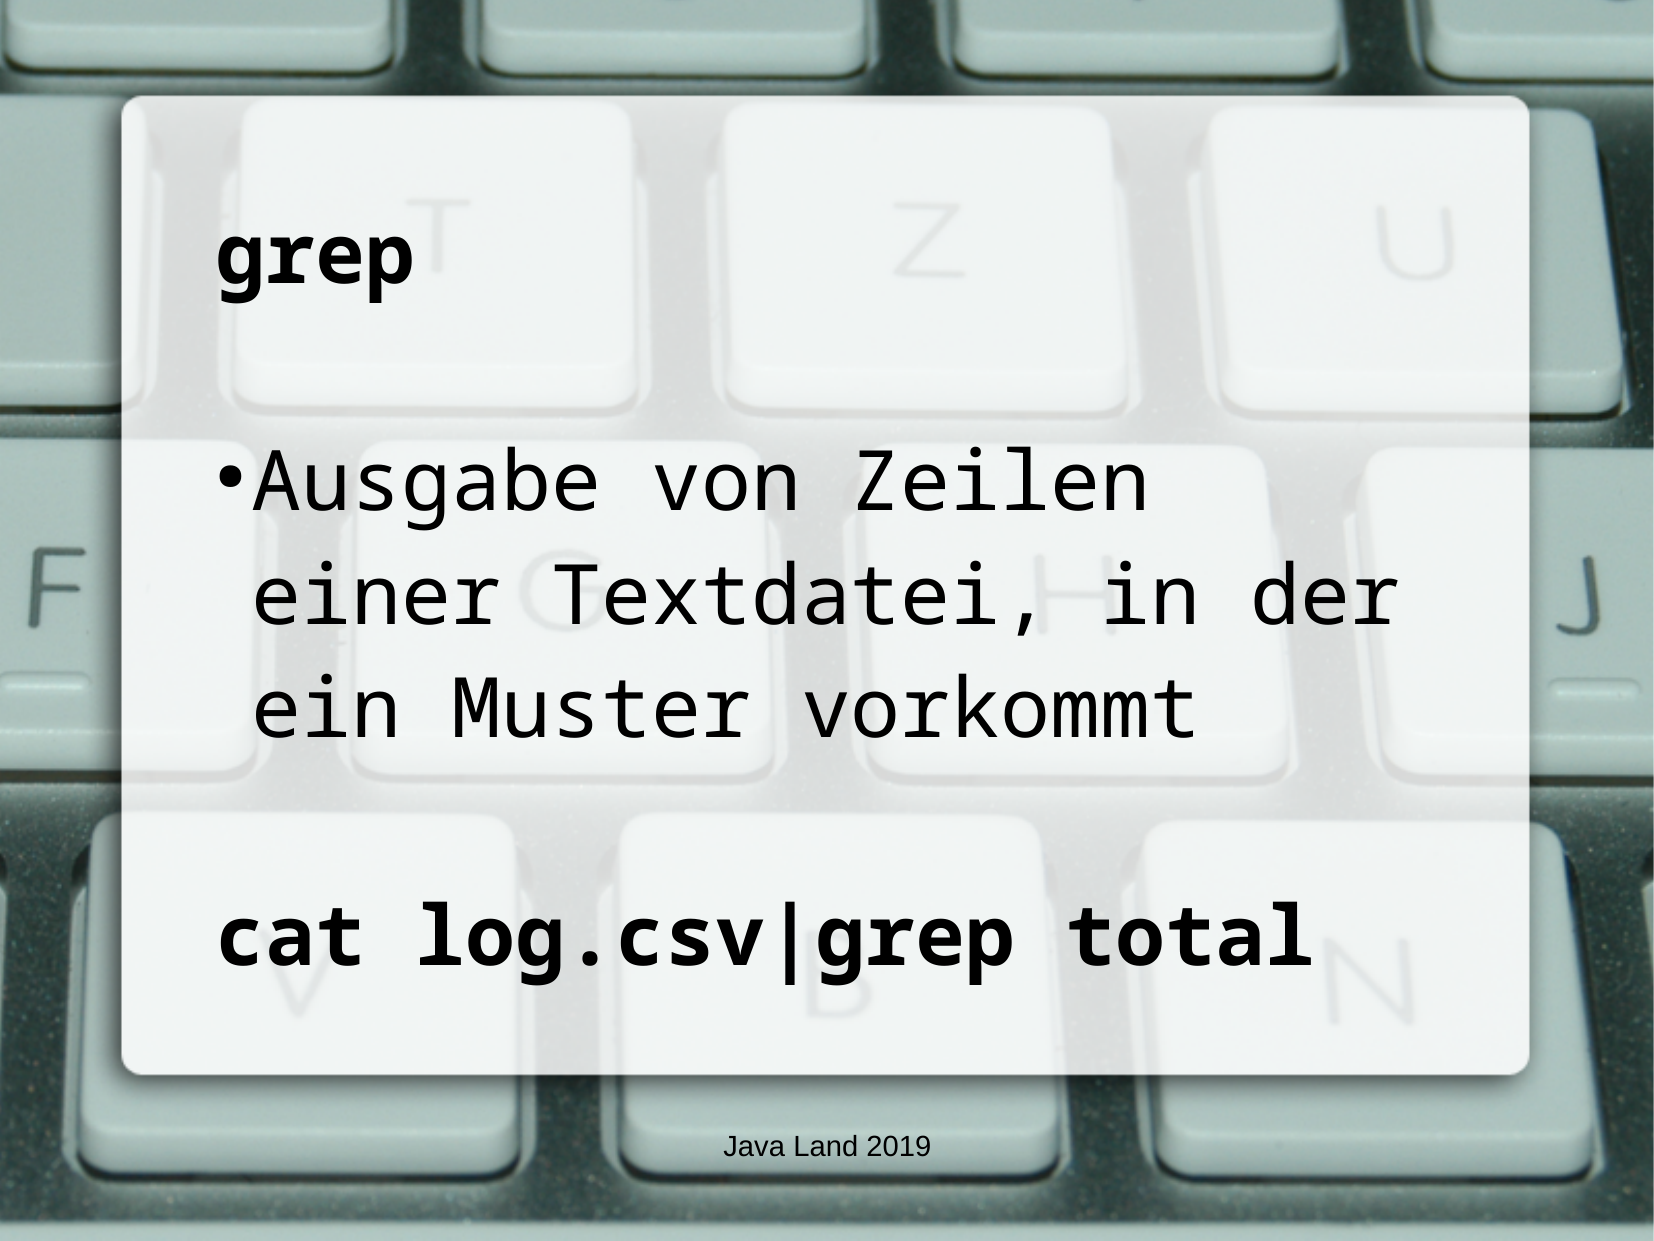

#
grep
Ausgabe von Zeilen einer Textdatei, in der ein Muster vorkommt
cat log.csv|grep total